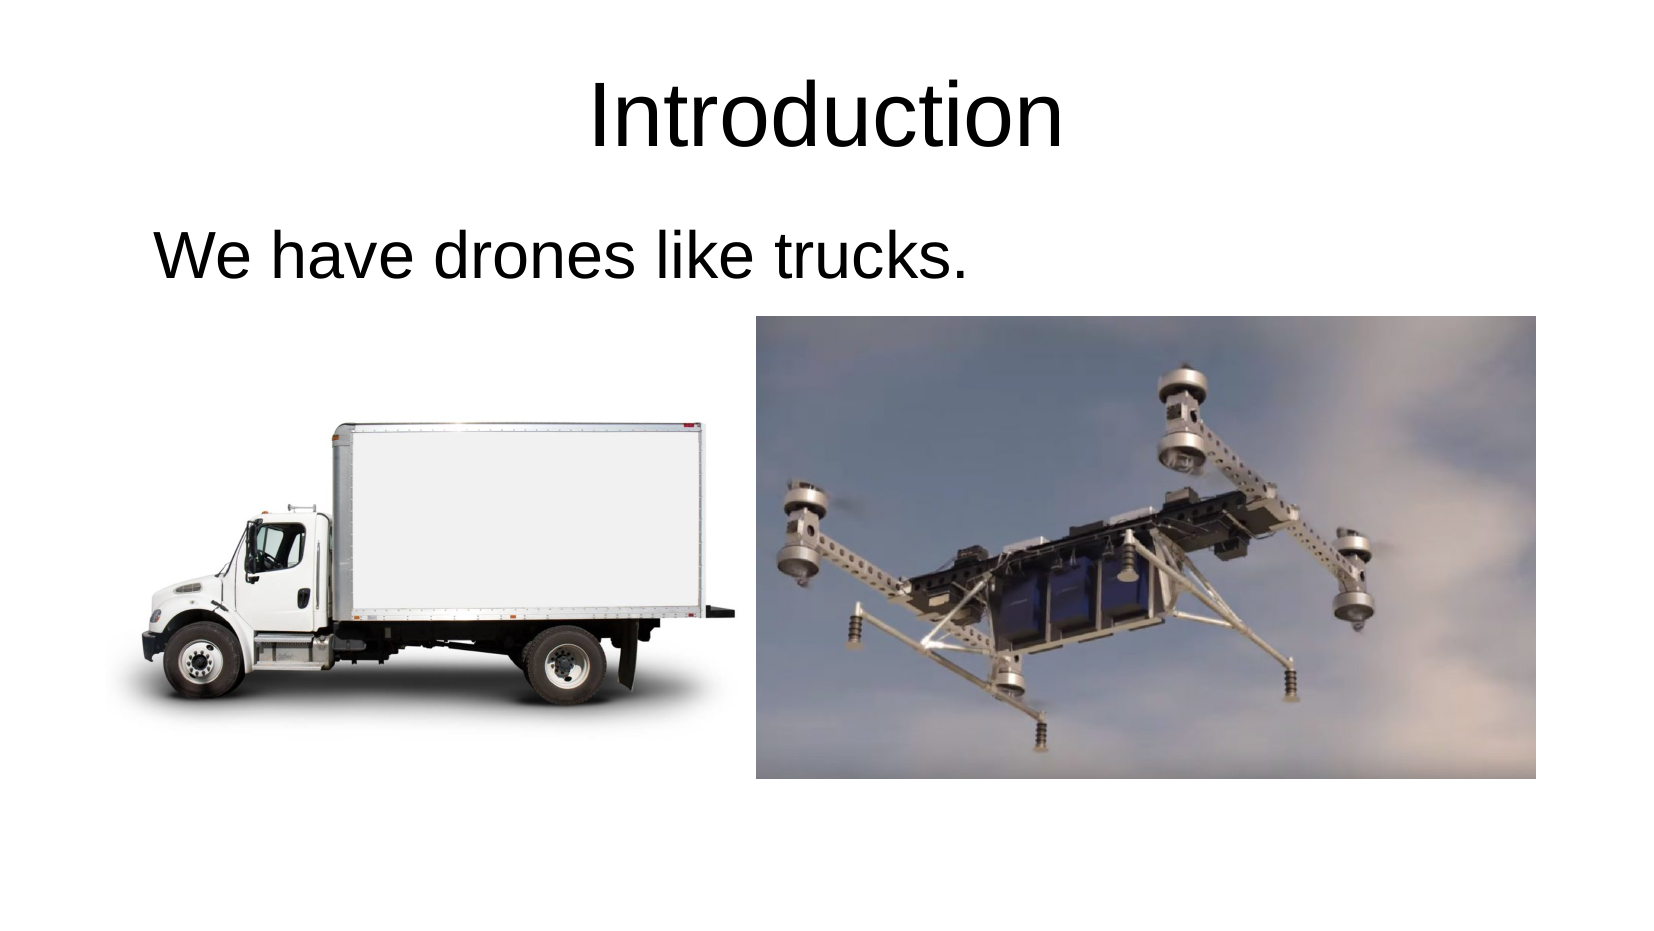

# Introduction
We have drones like trucks.